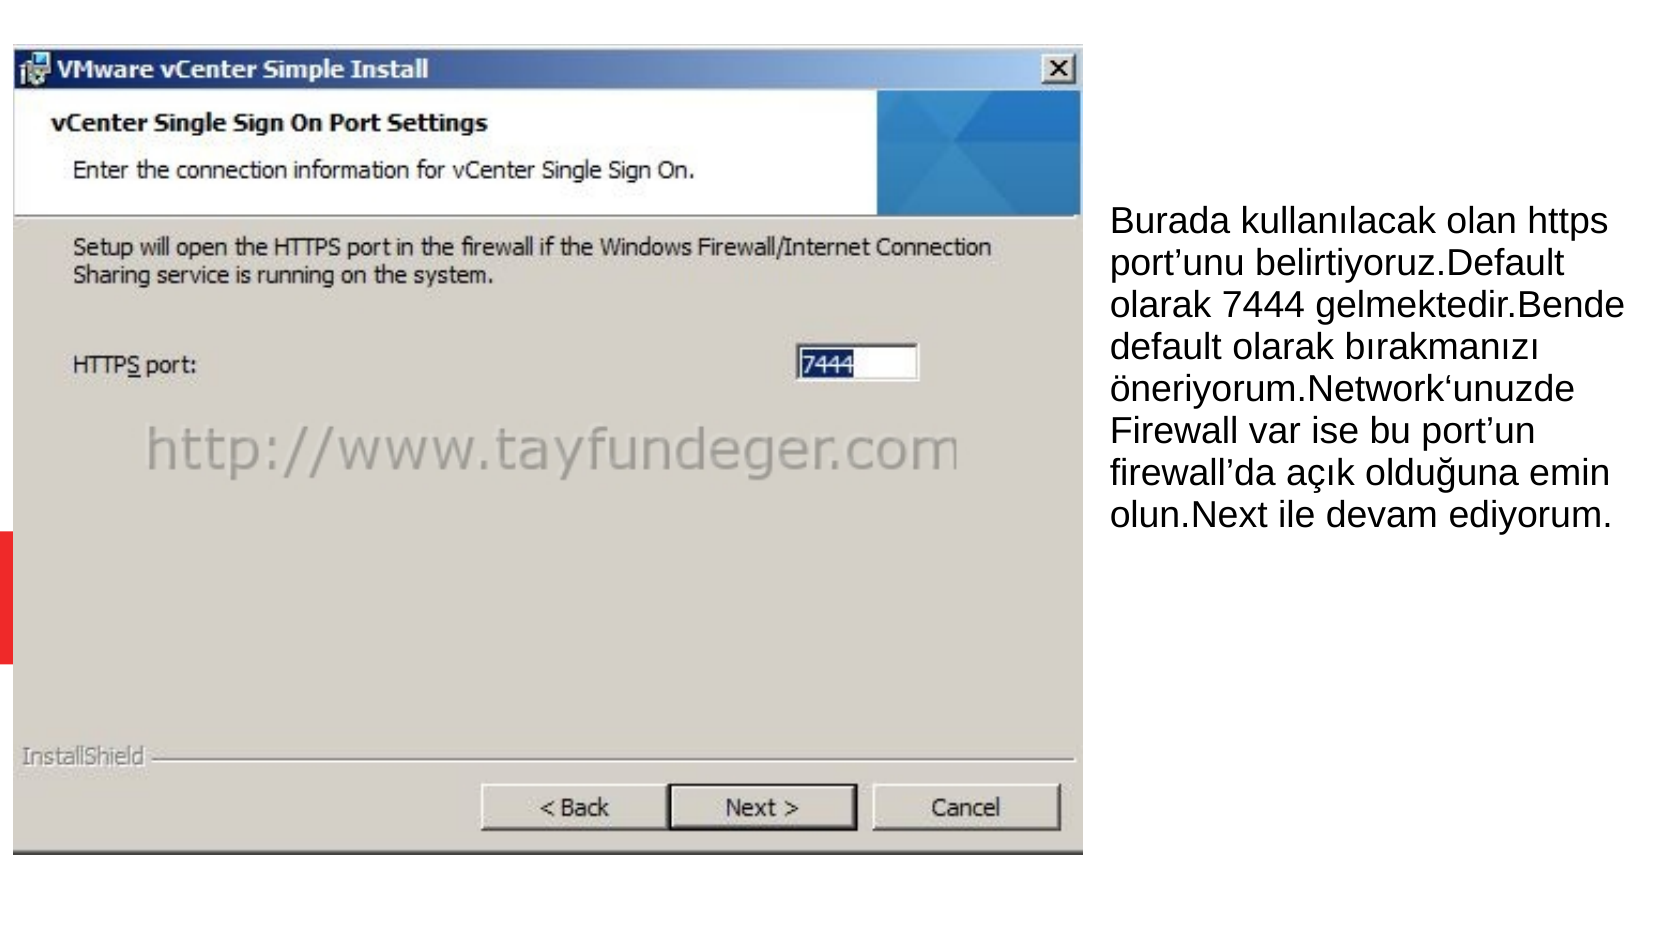

Burada kullanılacak olan https port’unu belirtiyoruz.Default olarak 7444 gelmektedir.Bende default olarak bırakmanızı öneriyorum.Network‘unuzde Firewall var ise bu port’un firewall’da açık olduğuna emin olun.Next ile devam ediyorum.